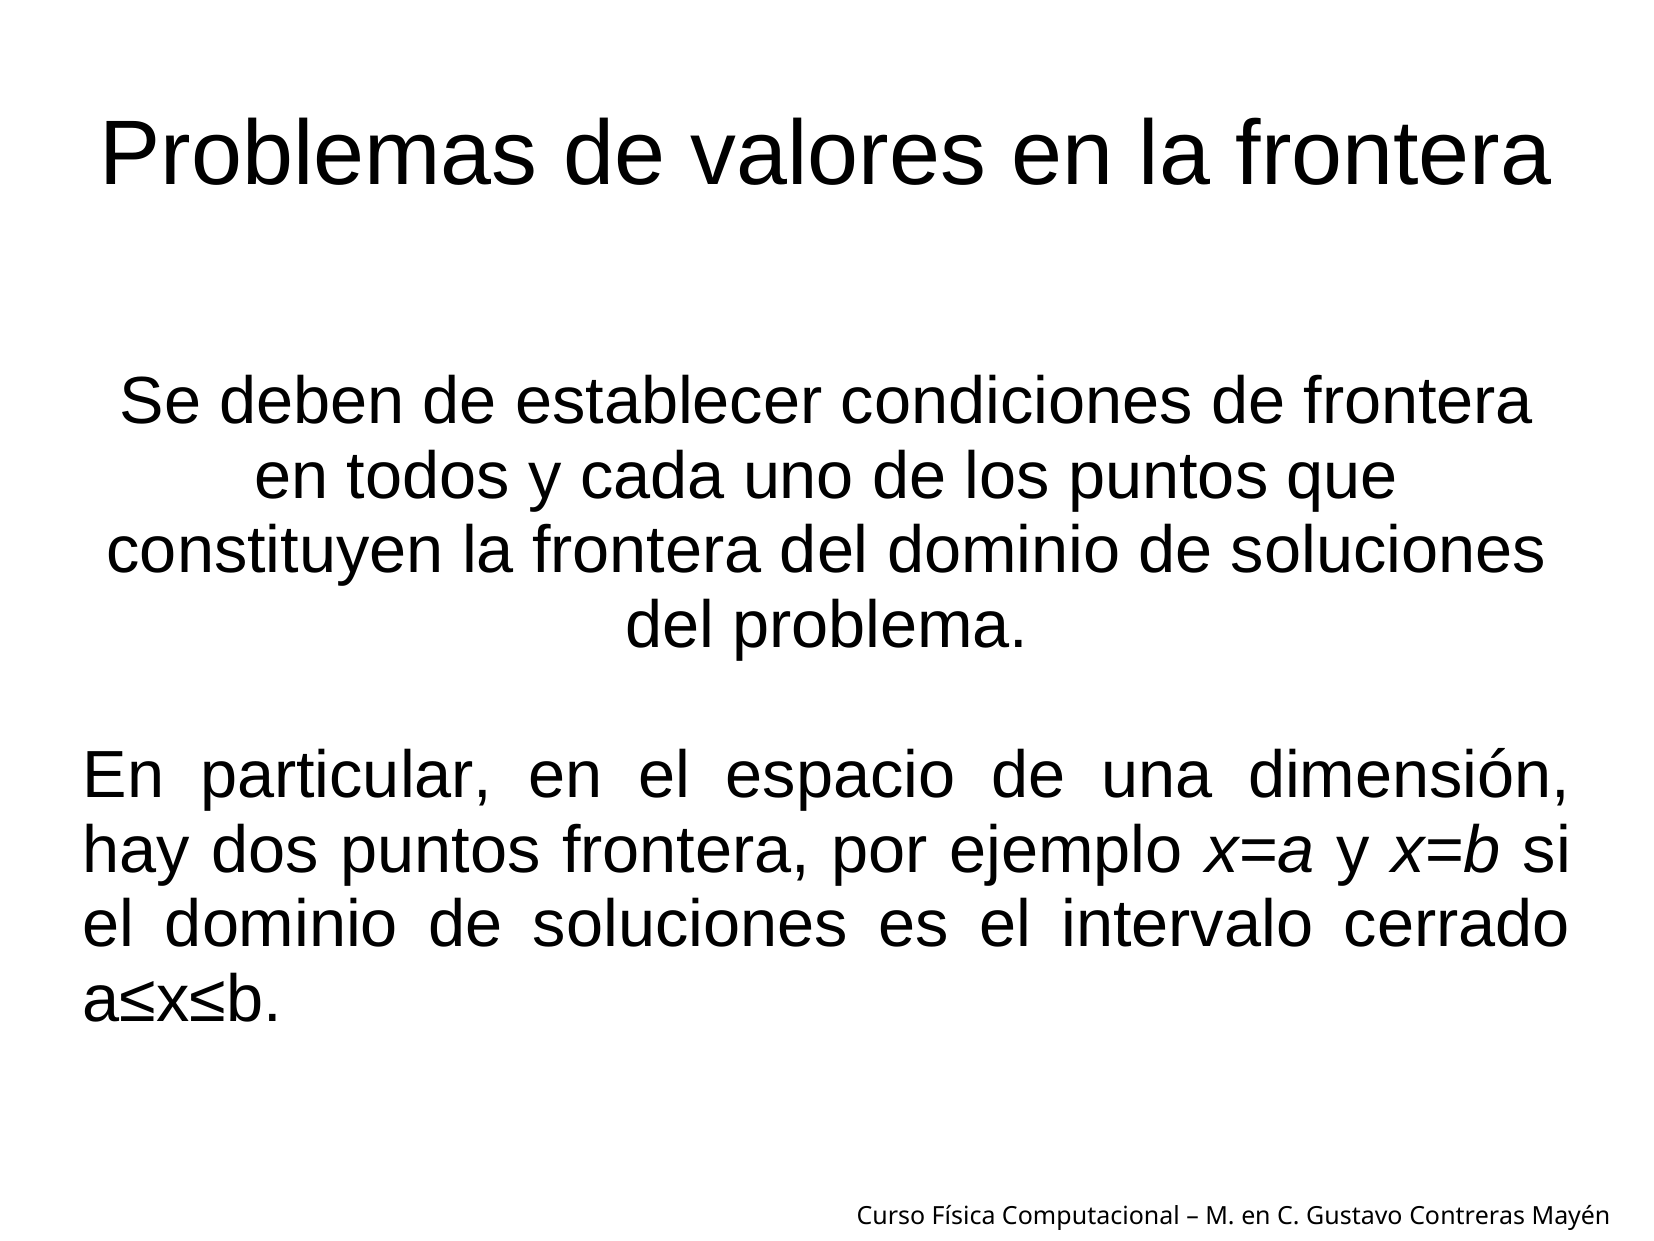

# Problemas de valores en la frontera
Se deben de establecer condiciones de frontera en todos y cada uno de los puntos que constituyen la frontera del dominio de soluciones del problema.
En particular, en el espacio de una dimensión, hay dos puntos frontera, por ejemplo x=a y x=b si el dominio de soluciones es el intervalo cerrado a≤x≤b.